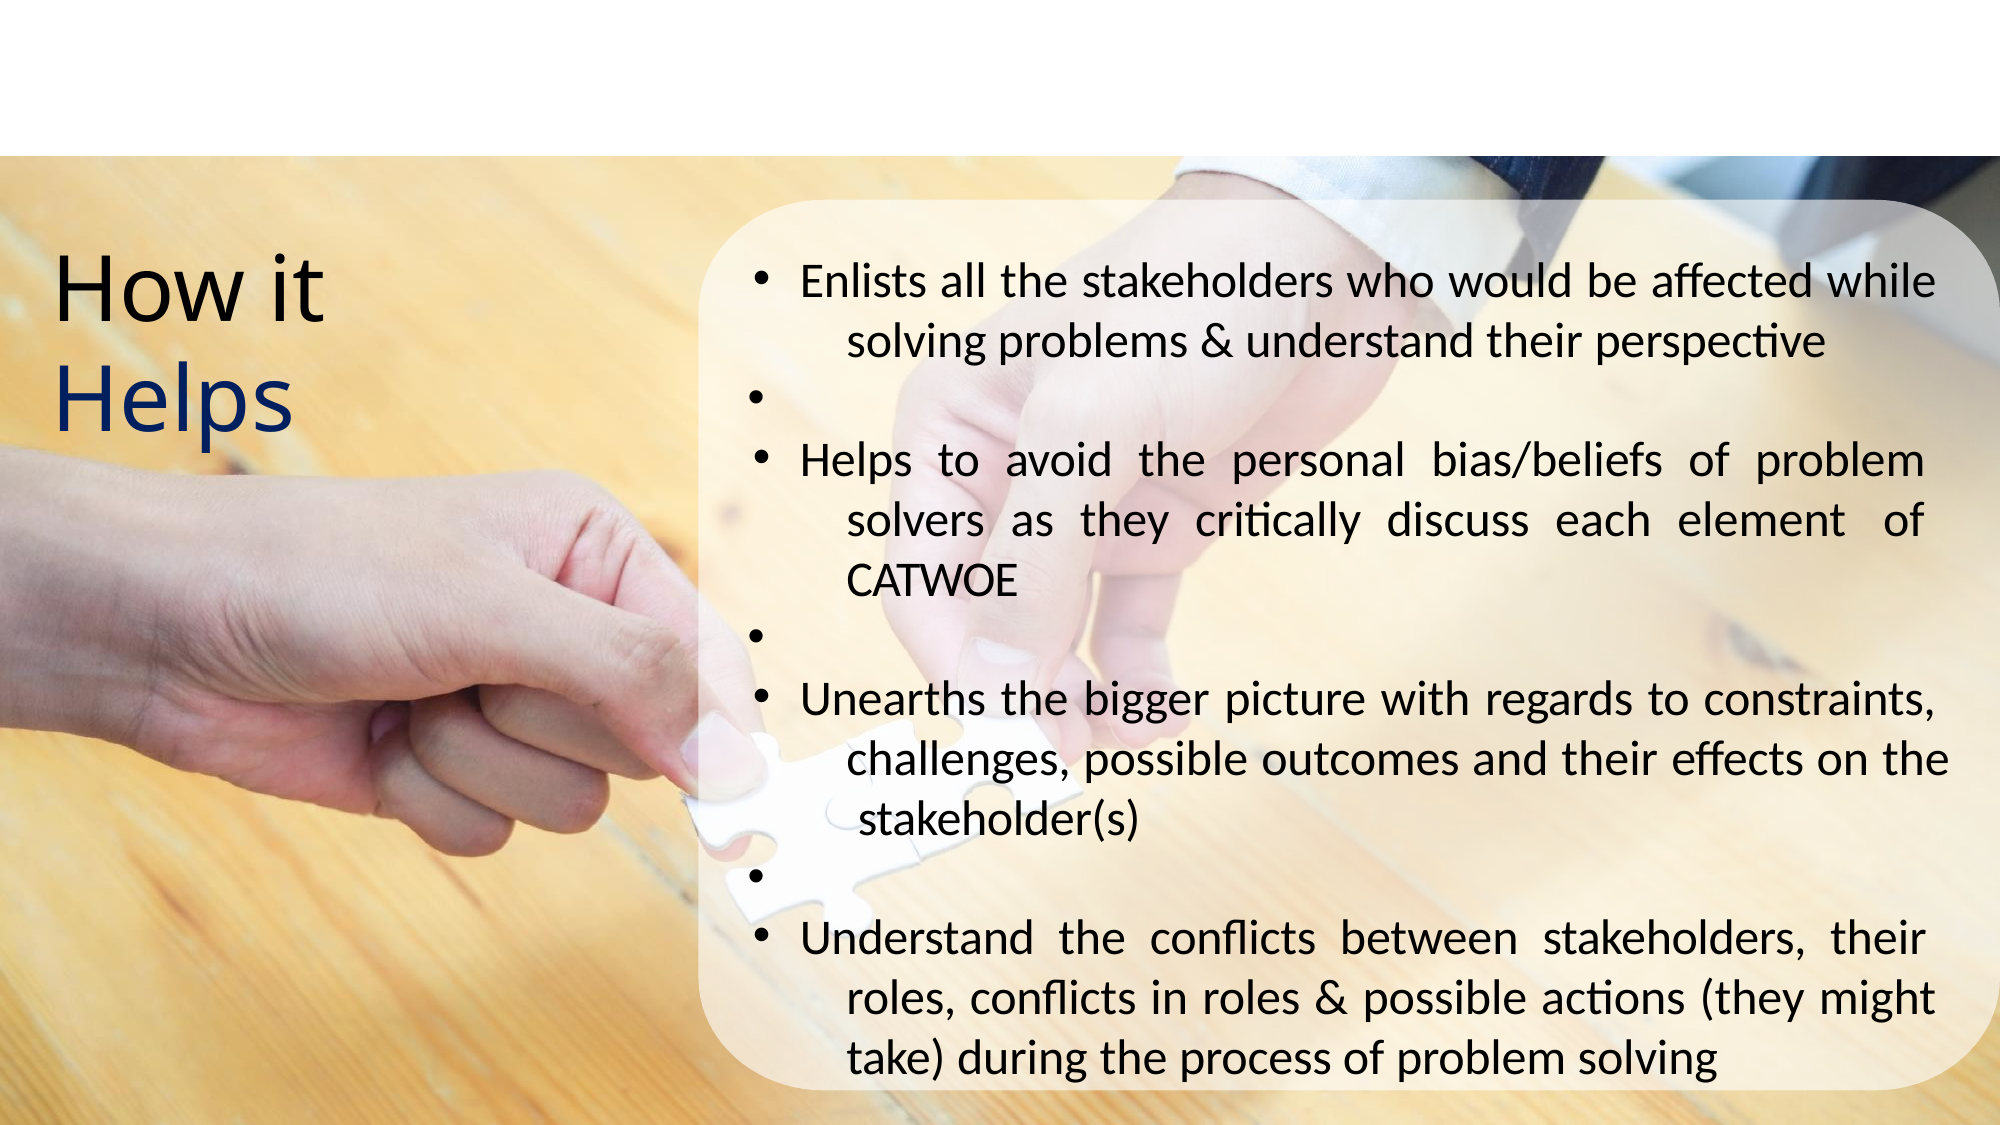

# How it Helps
Enlists all the stakeholders who would be affected while solving problems & understand their perspective
Helps to avoid the personal bias/beliefs of problem solvers as they critically discuss each element of CATWOE
Unearths the bigger picture with regards to constraints, challenges, possible outcomes and their effects on the stakeholder(s)
Understand the conflicts between stakeholders, their roles, conflicts in roles & possible actions (they might take) during the process of problem solving